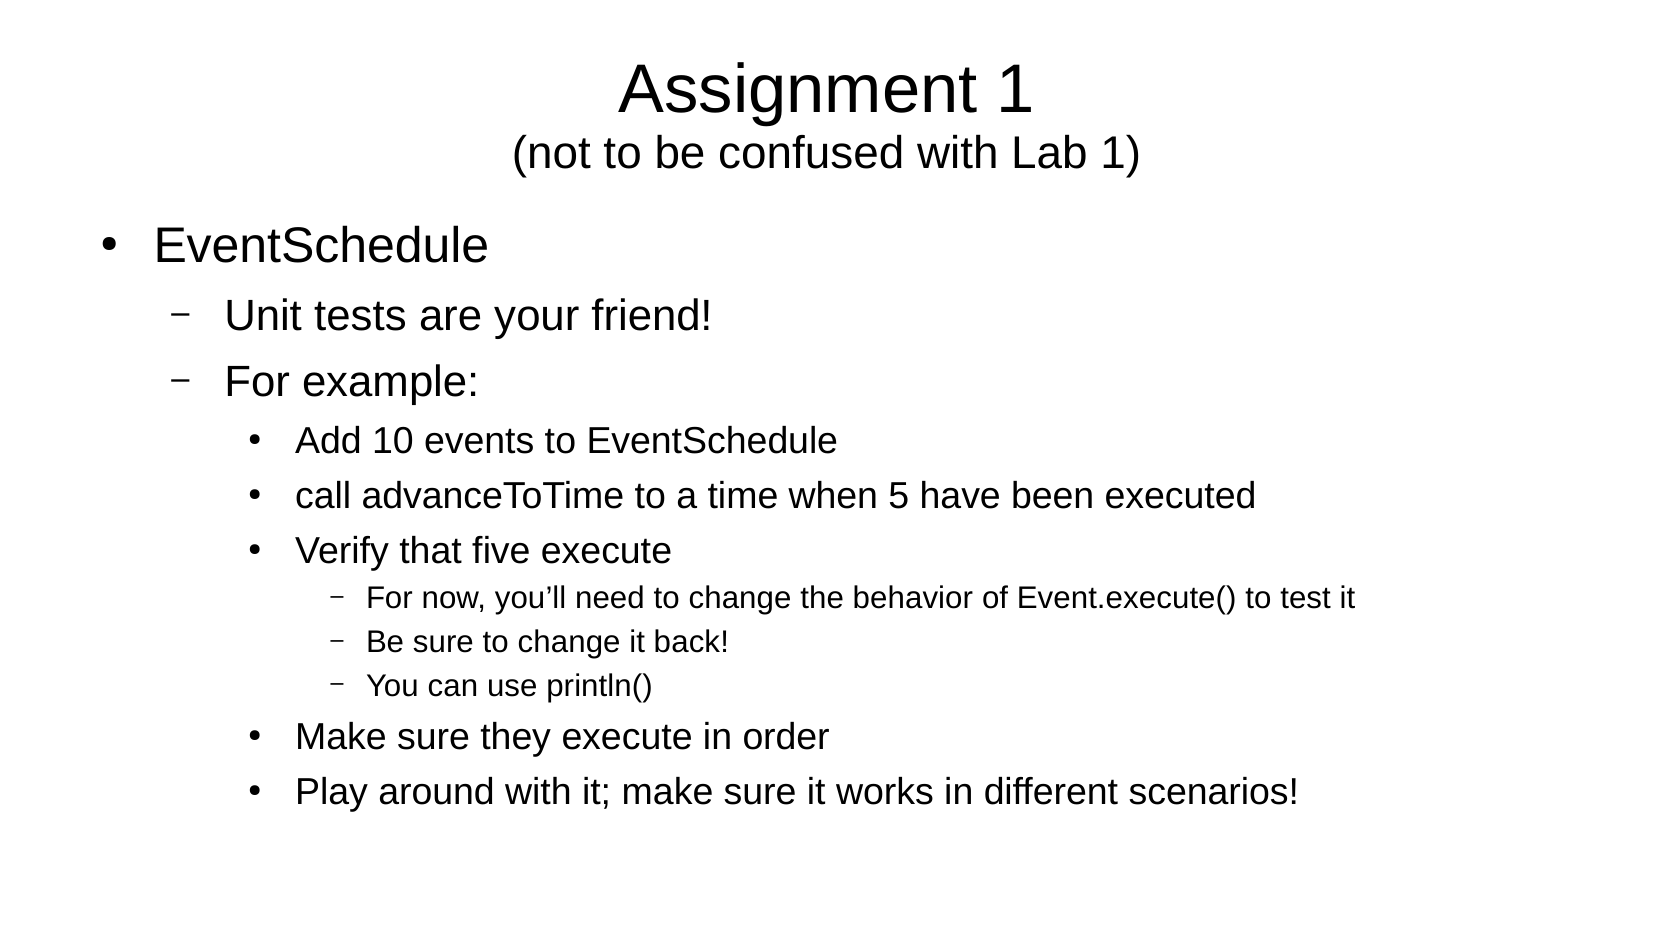

# Assignment 1 (not to be confused with Lab 1)
EventSchedule
Unit tests are your friend!
For example:
Add 10 events to EventSchedule
call advanceToTime to a time when 5 have been executed
Verify that five execute
For now, you’ll need to change the behavior of Event.execute() to test it
Be sure to change it back!
You can use println()
Make sure they execute in order
Play around with it; make sure it works in different scenarios!